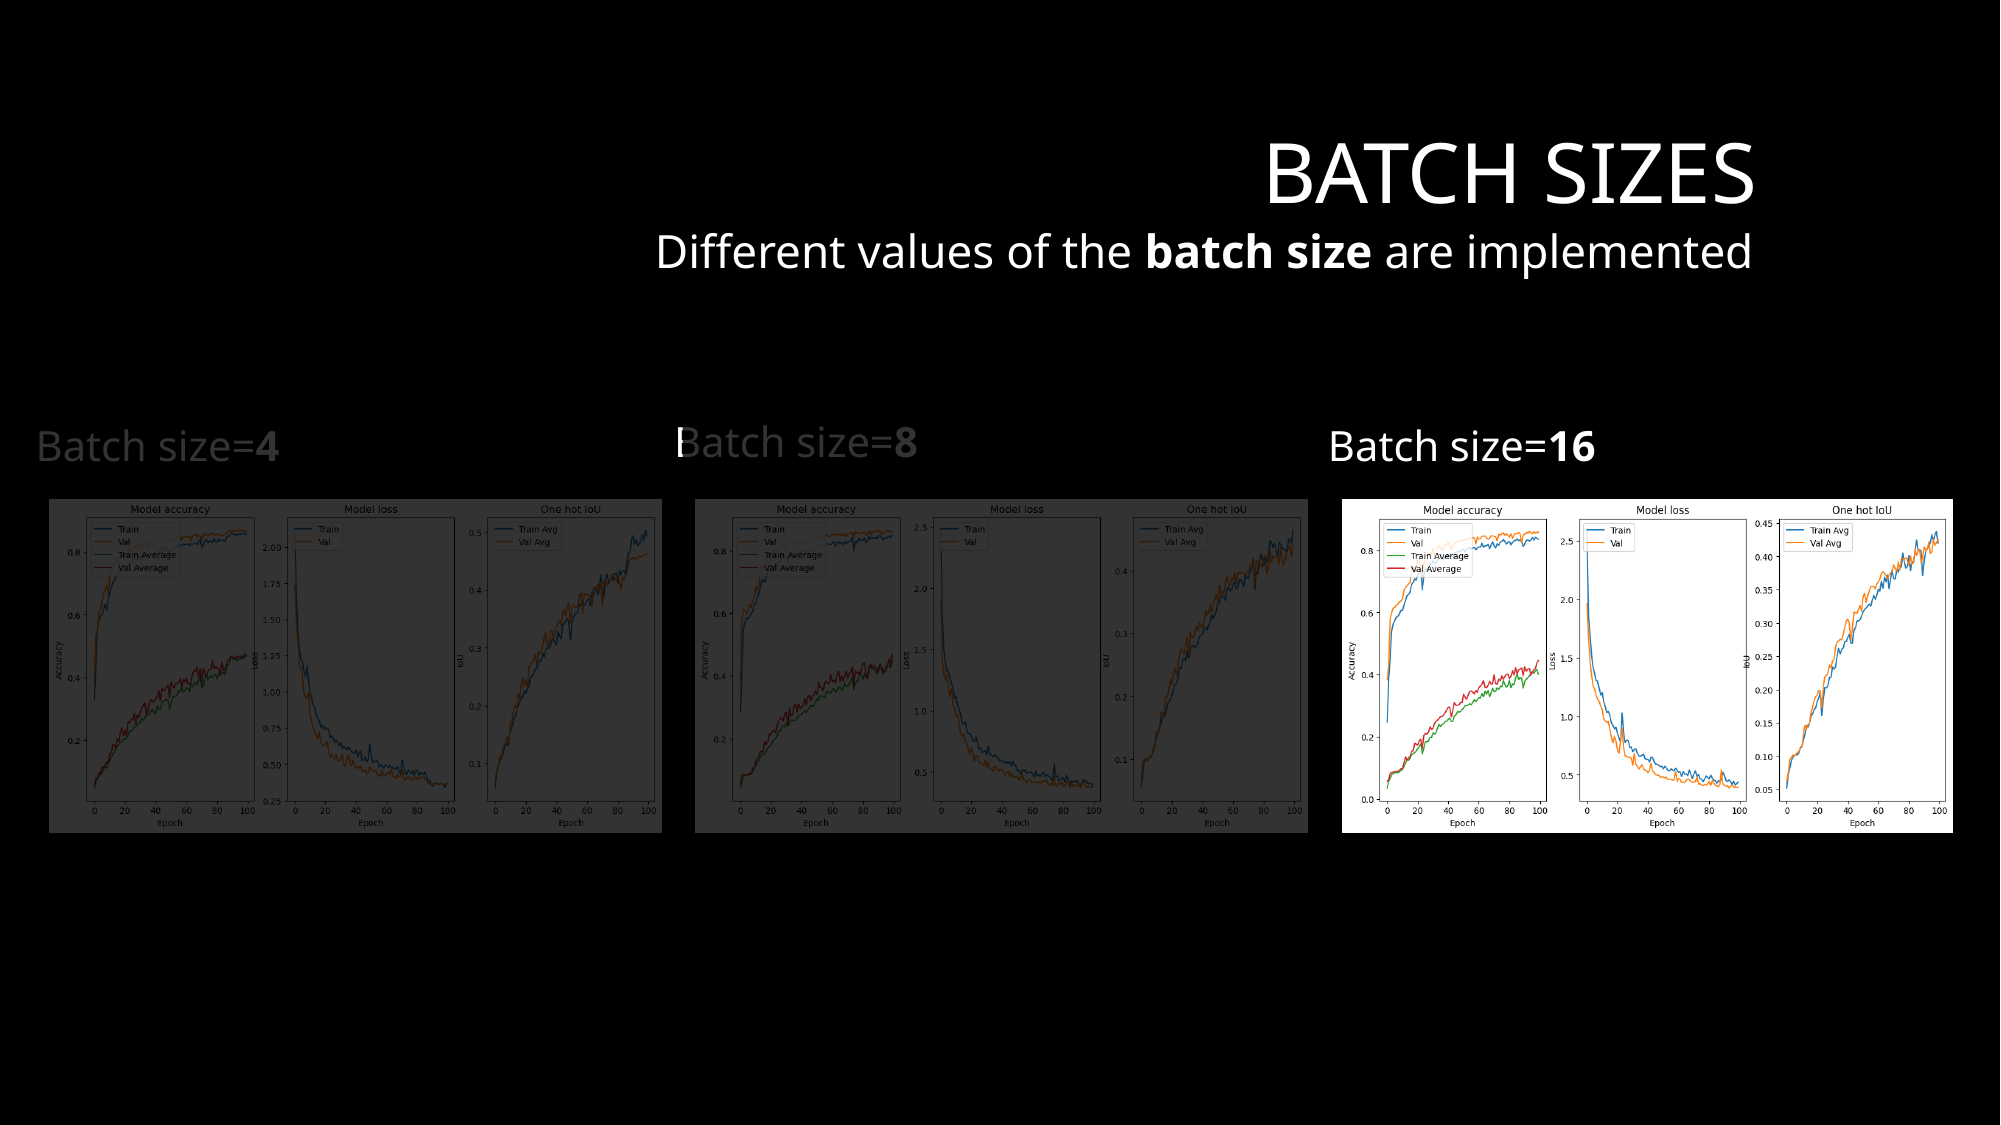

# batch sizes
Different values of the batch size are implemented
Batch size=8
Batch size=4
Batch size=16